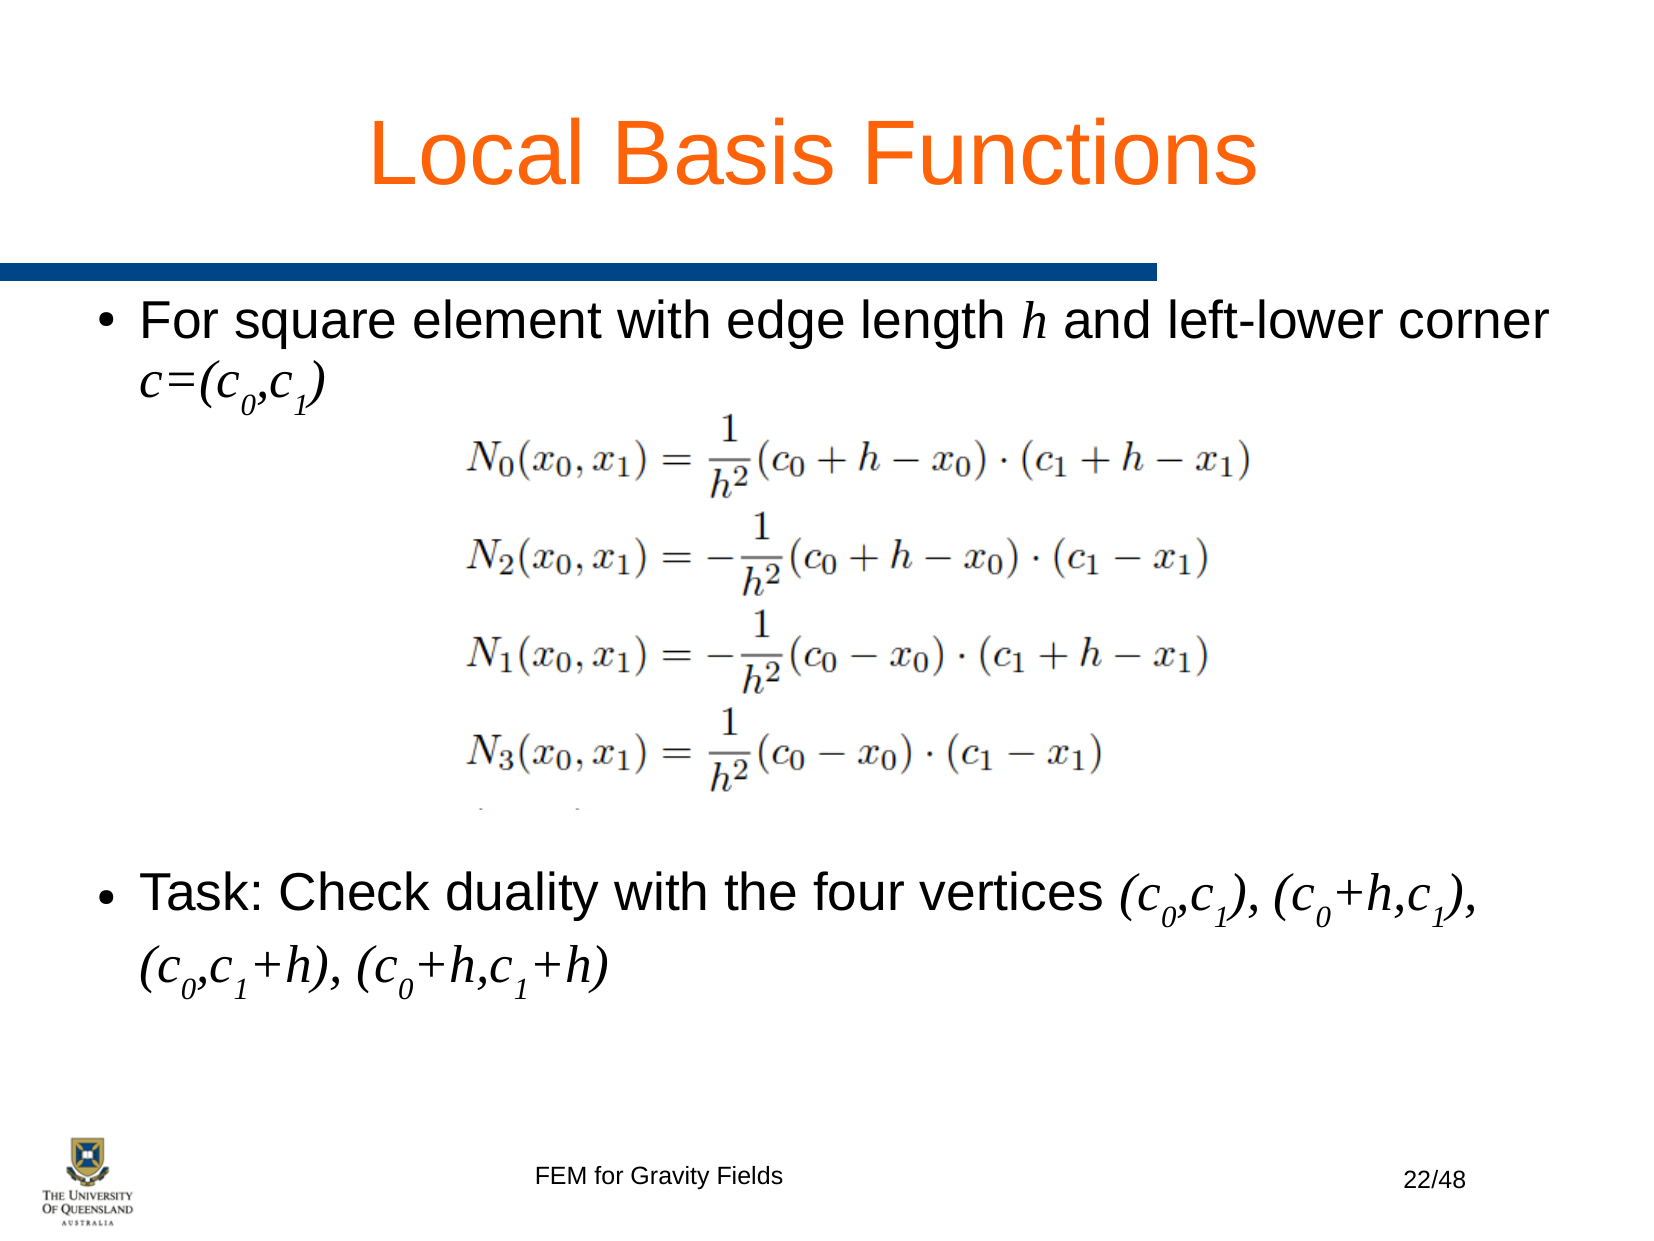

# Local Basis Functions
For square element with edge length h and left-lower corner c=(c0,c1)
Task: Check duality with the four vertices (c0,c1), (c0+h,c1), (c0,c1+h), (c0+h,c1+h)